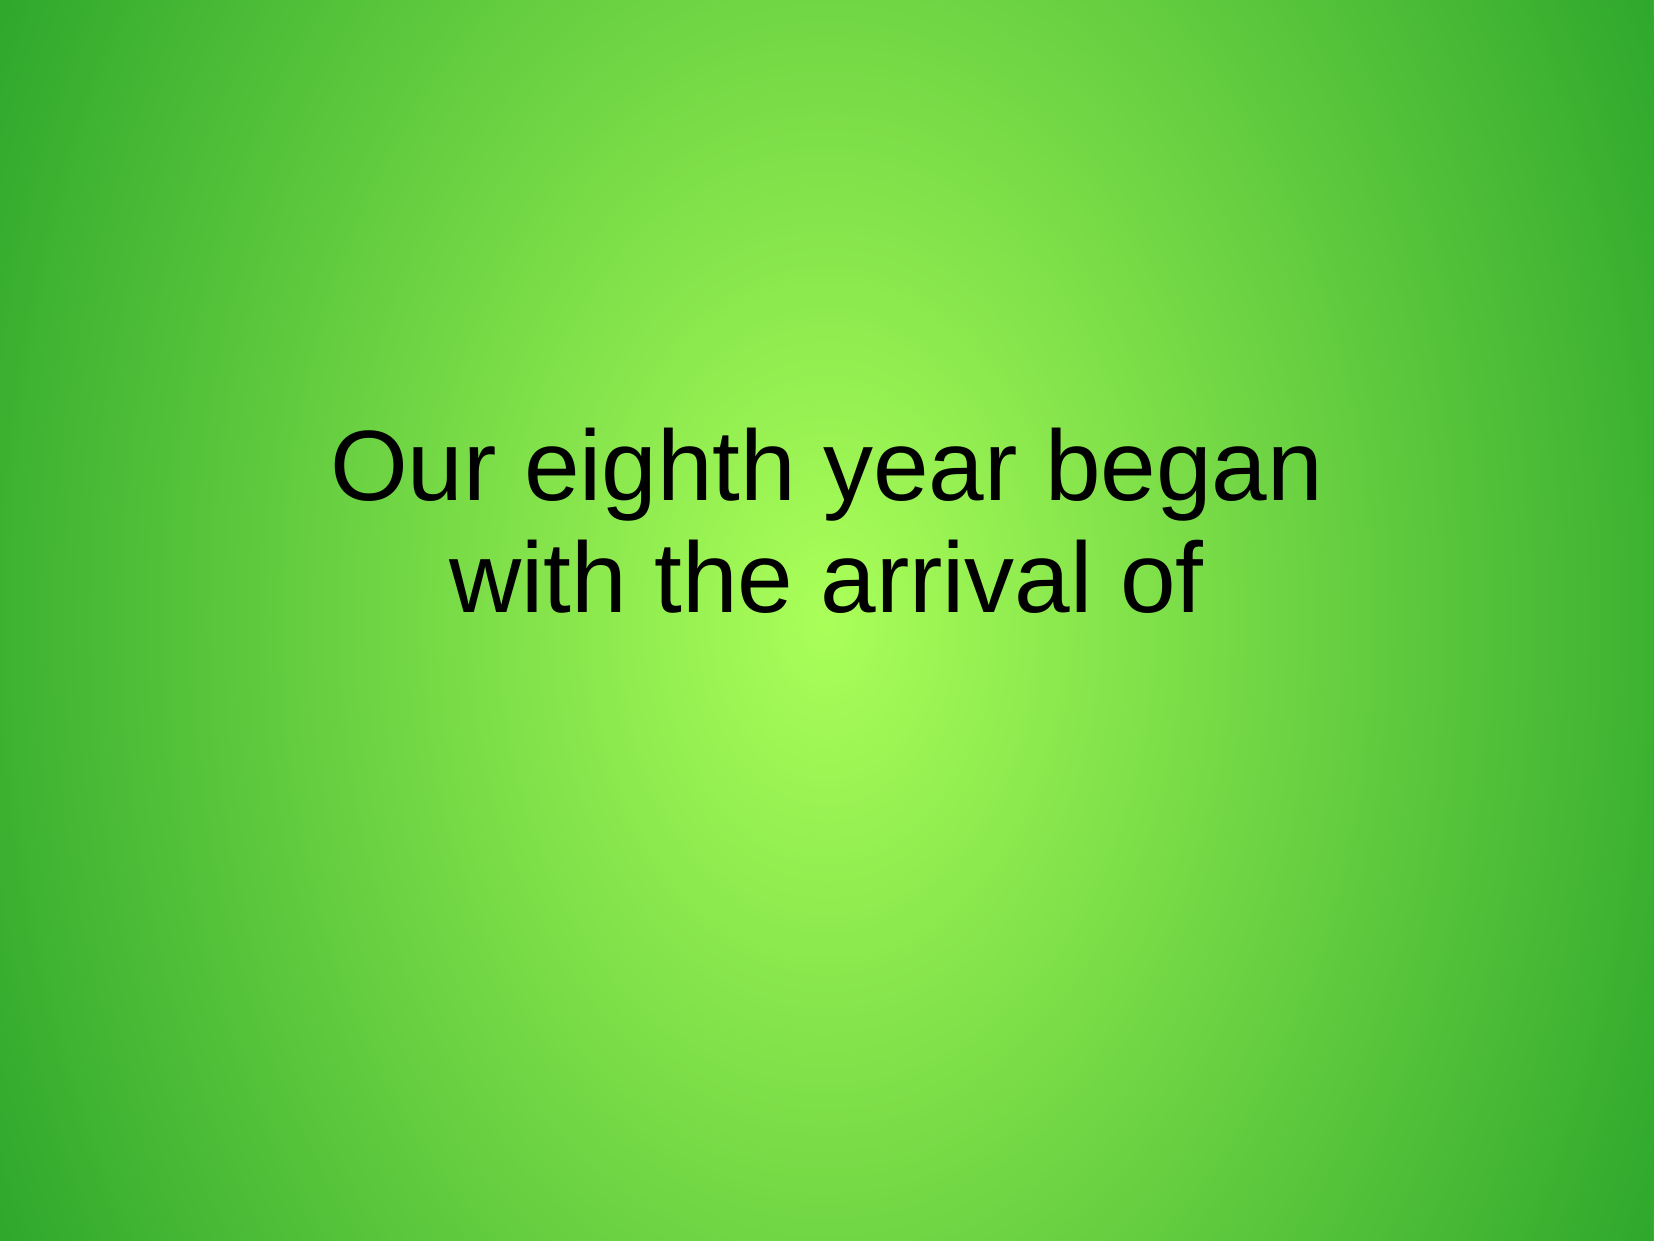

# Our eighth year began
with the arrival of